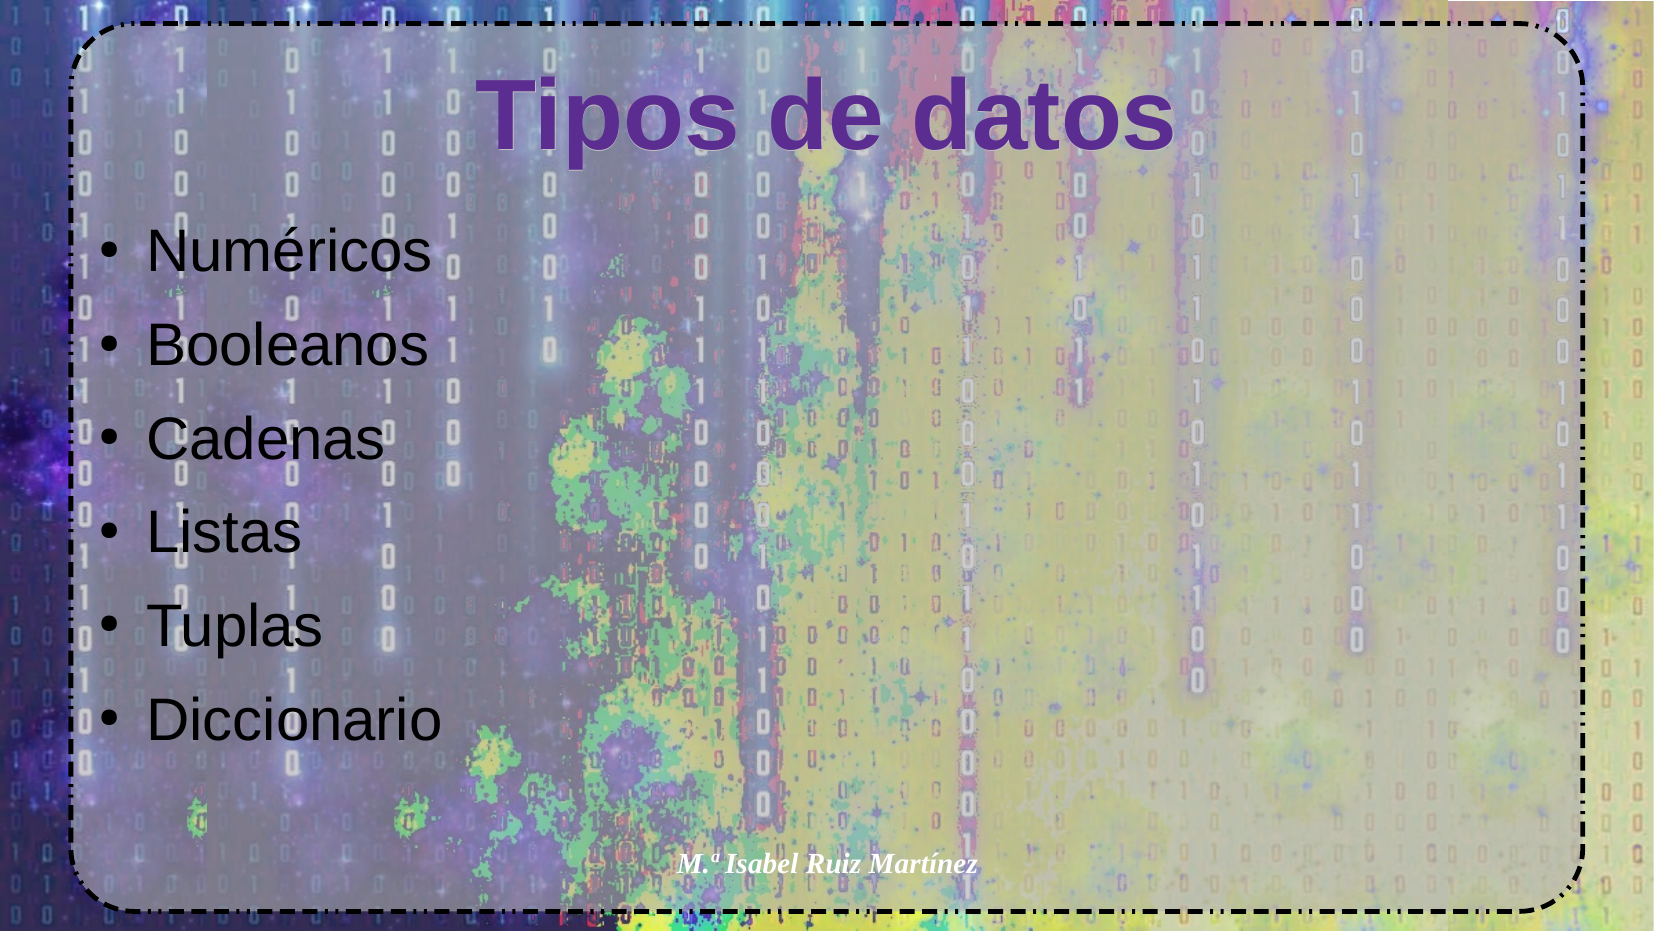

# Tipos de datos
Numéricos
Booleanos
Cadenas
Listas
Tuplas
Diccionario